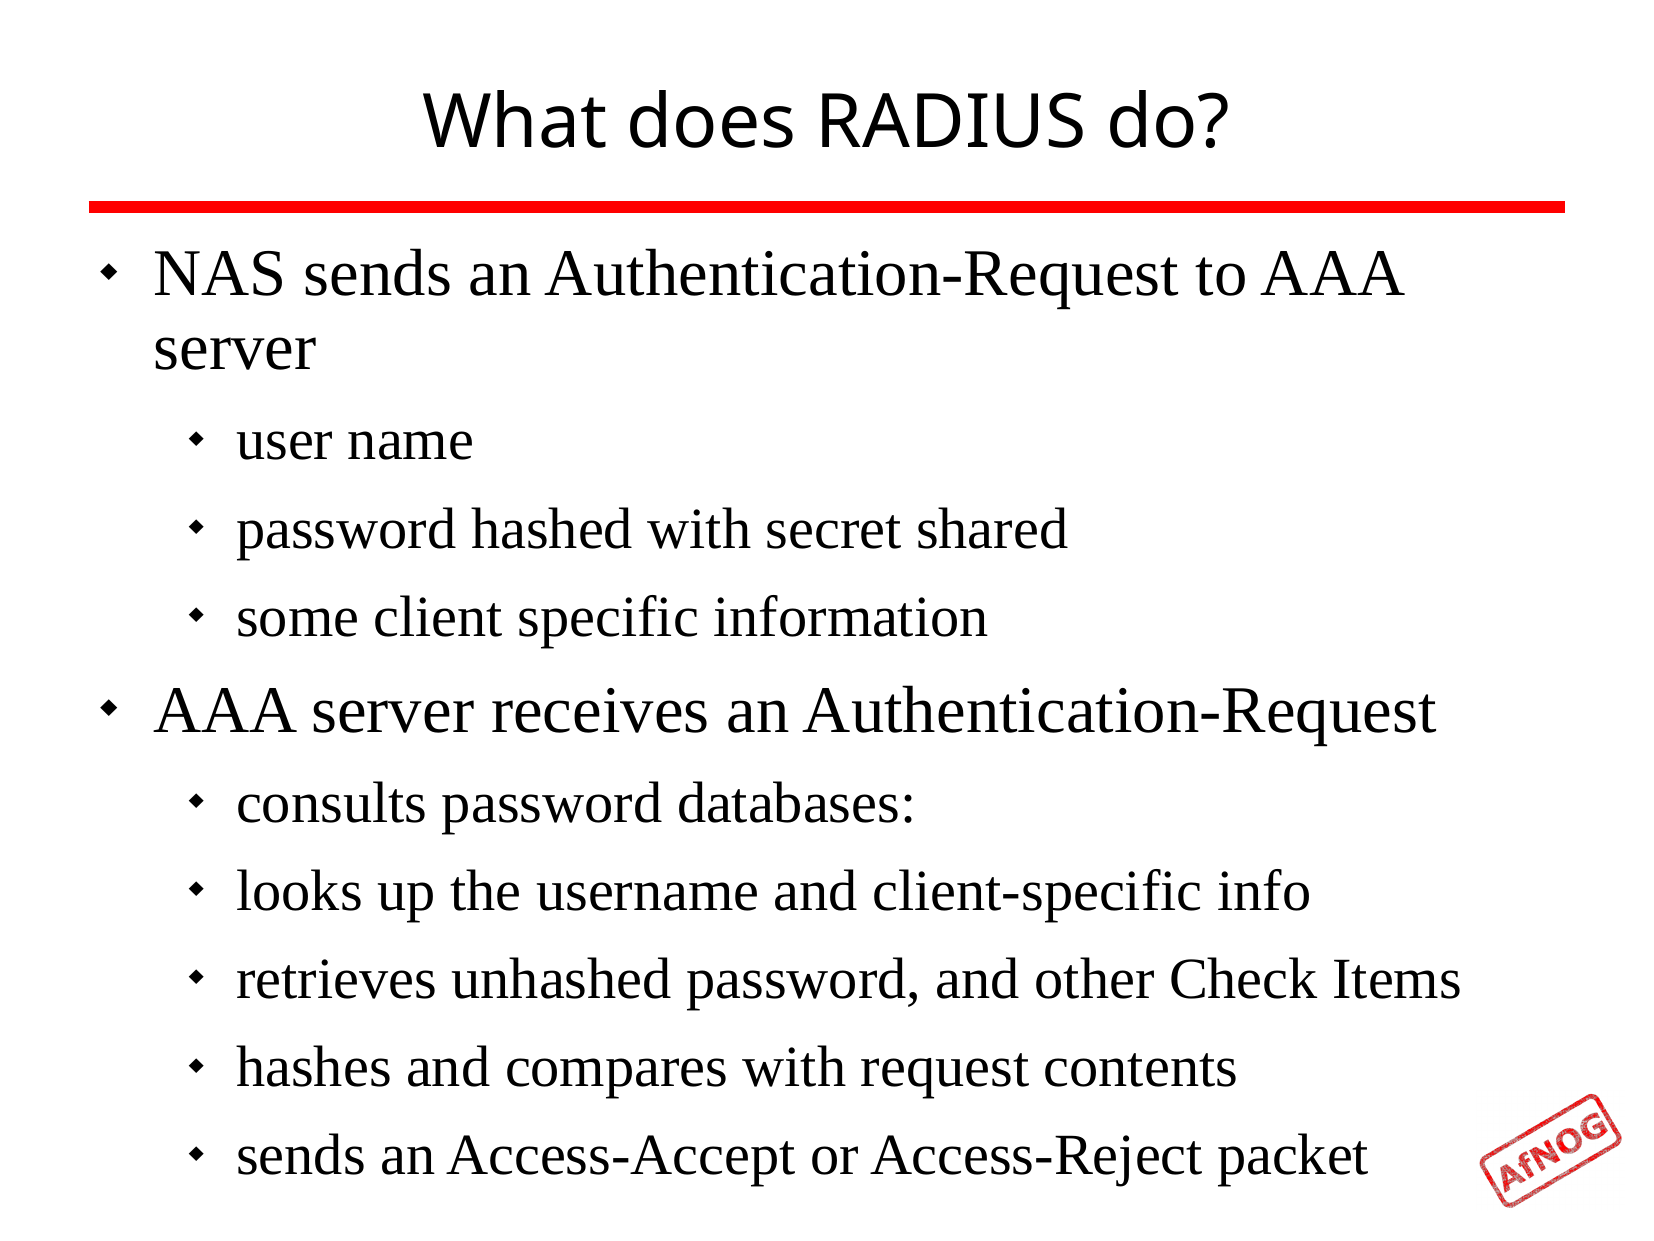

# What does RADIUS do?
NAS sends an Authentication-Request to AAA server
user name
password hashed with secret shared
some client specific information
AAA server receives an Authentication-Request
consults password databases:
looks up the username and client-specific info
retrieves unhashed password, and other Check Items
hashes and compares with request contents
sends an Access-Accept or Access-Reject packet